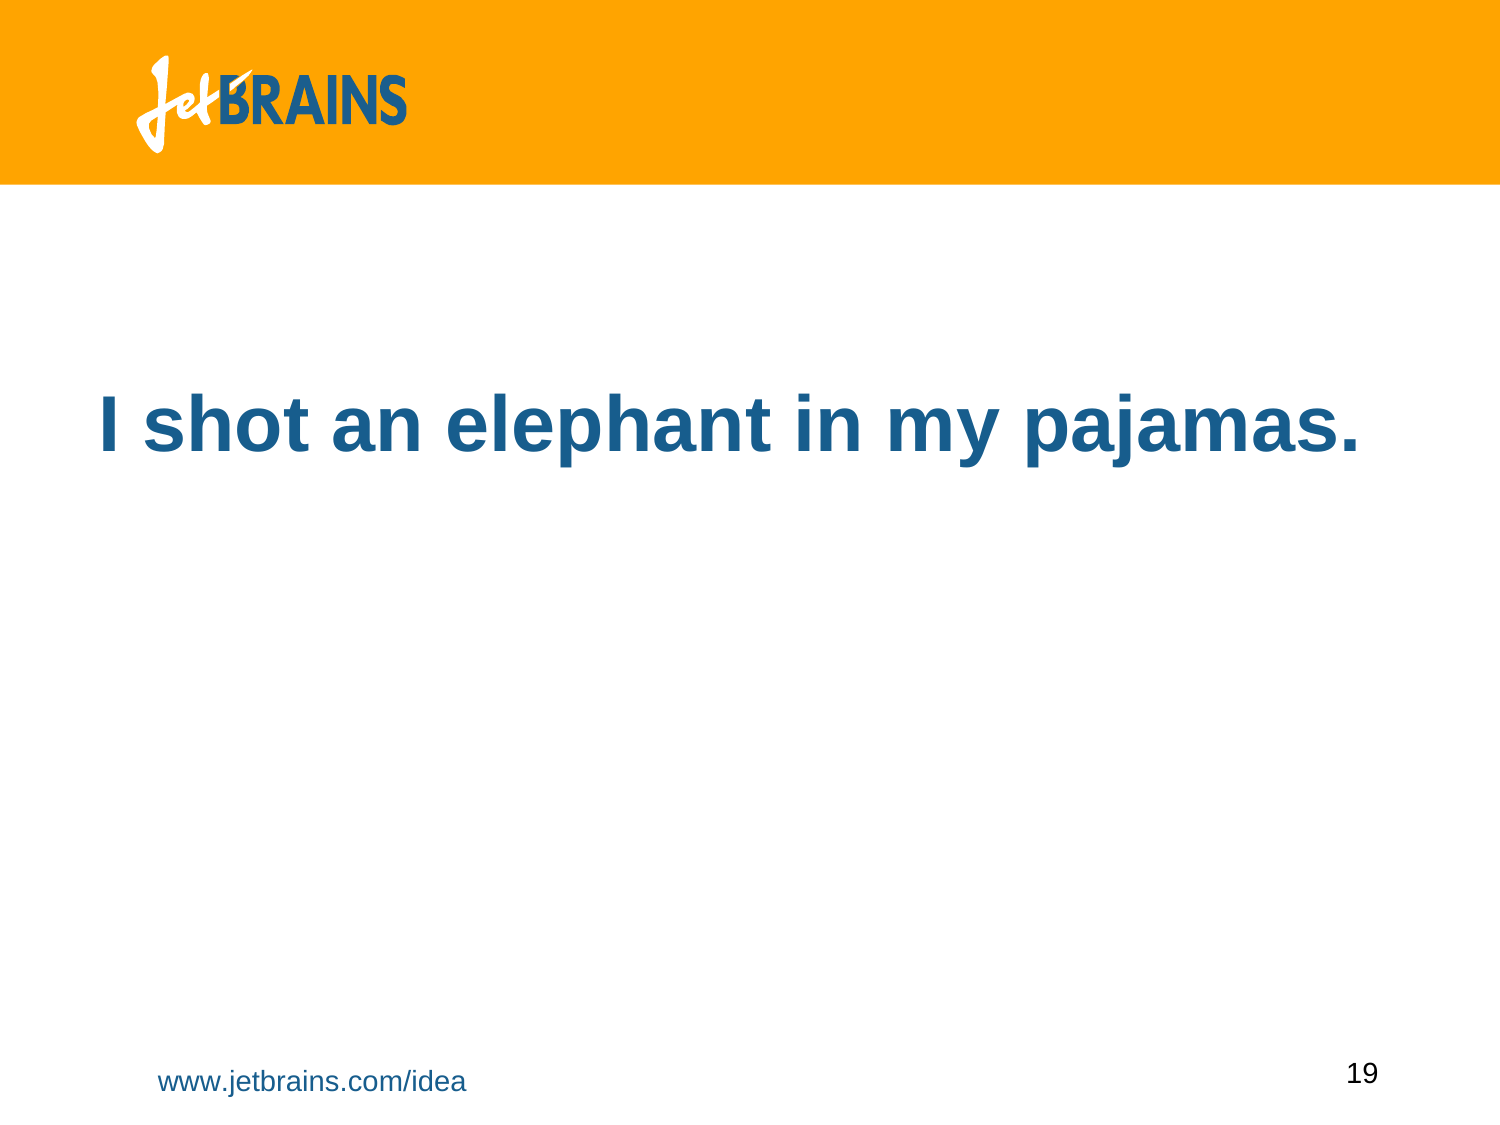

# I shot an elephant in my pajamas.